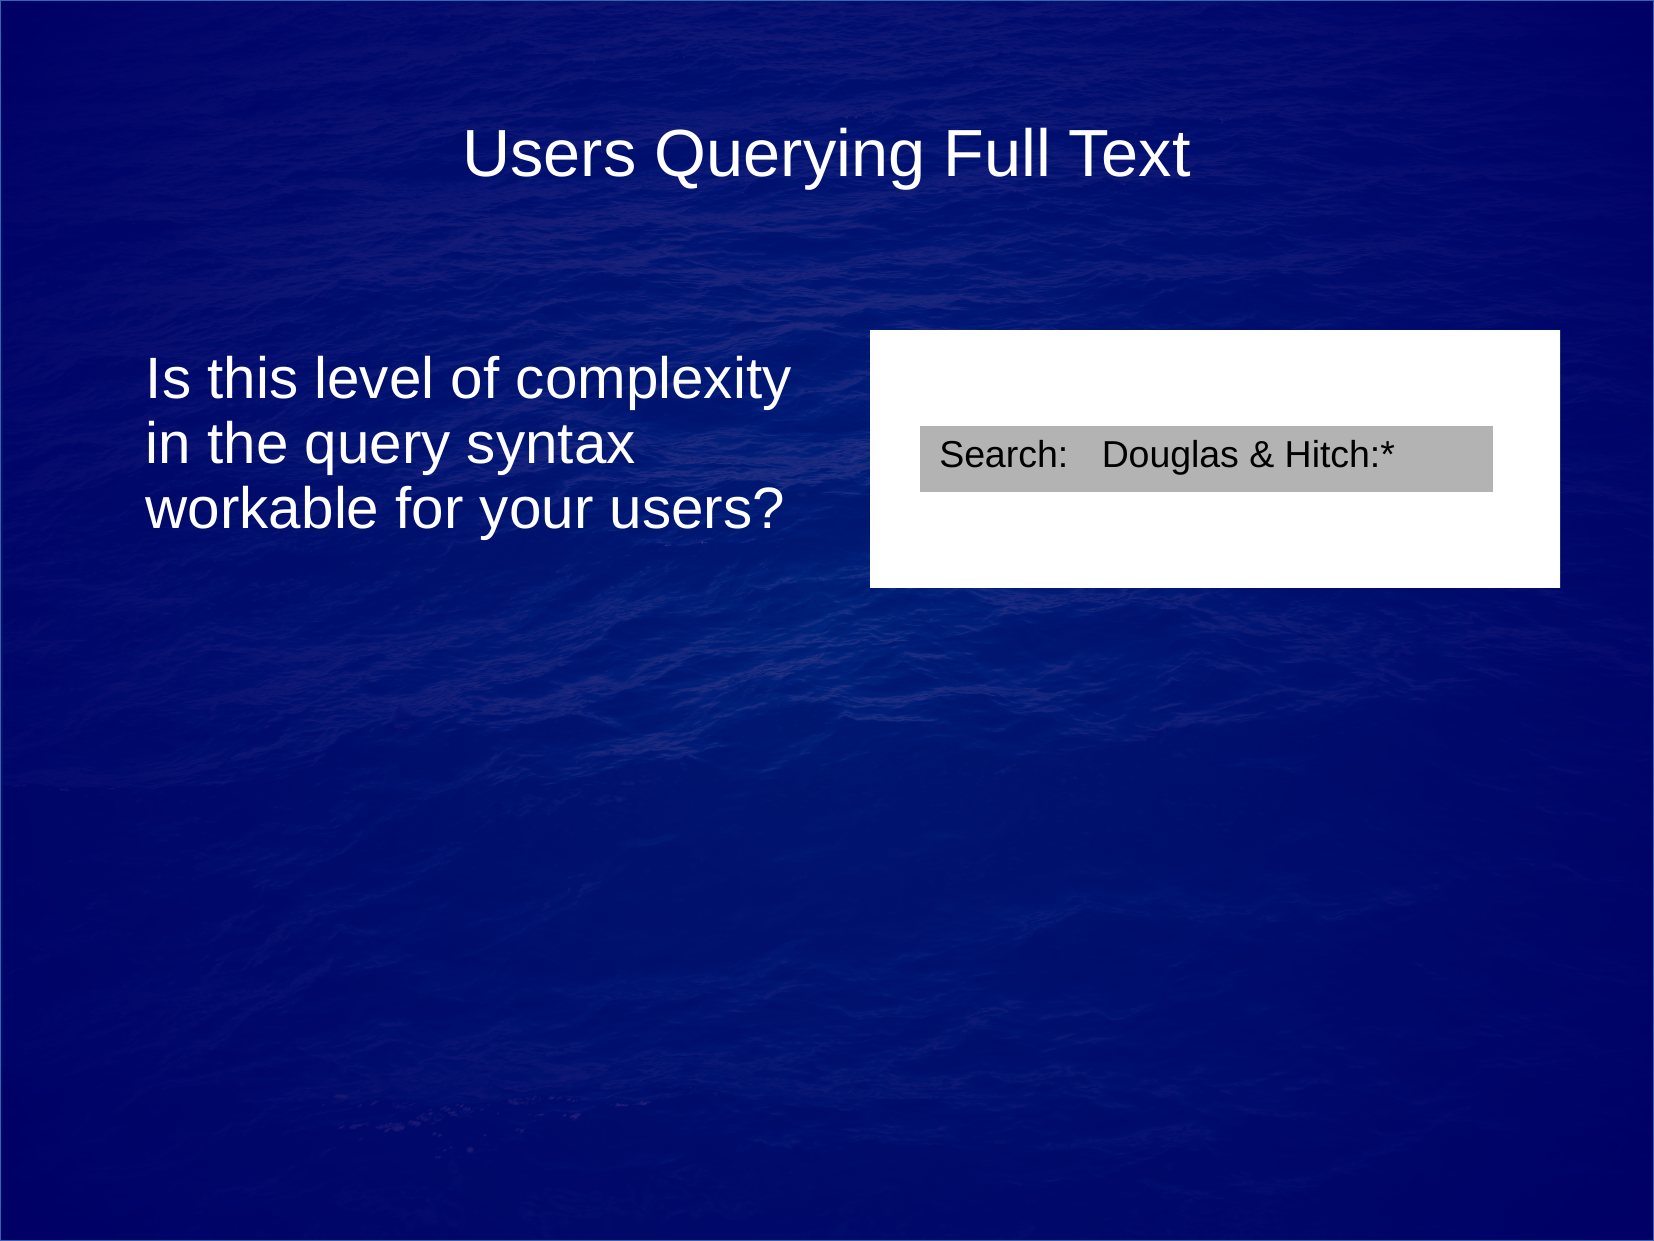

# Users Querying Full Text
Is this level of complexity in the query syntax workable for your users?
| Search: | Douglas & Hitch:\* |
| --- | --- |